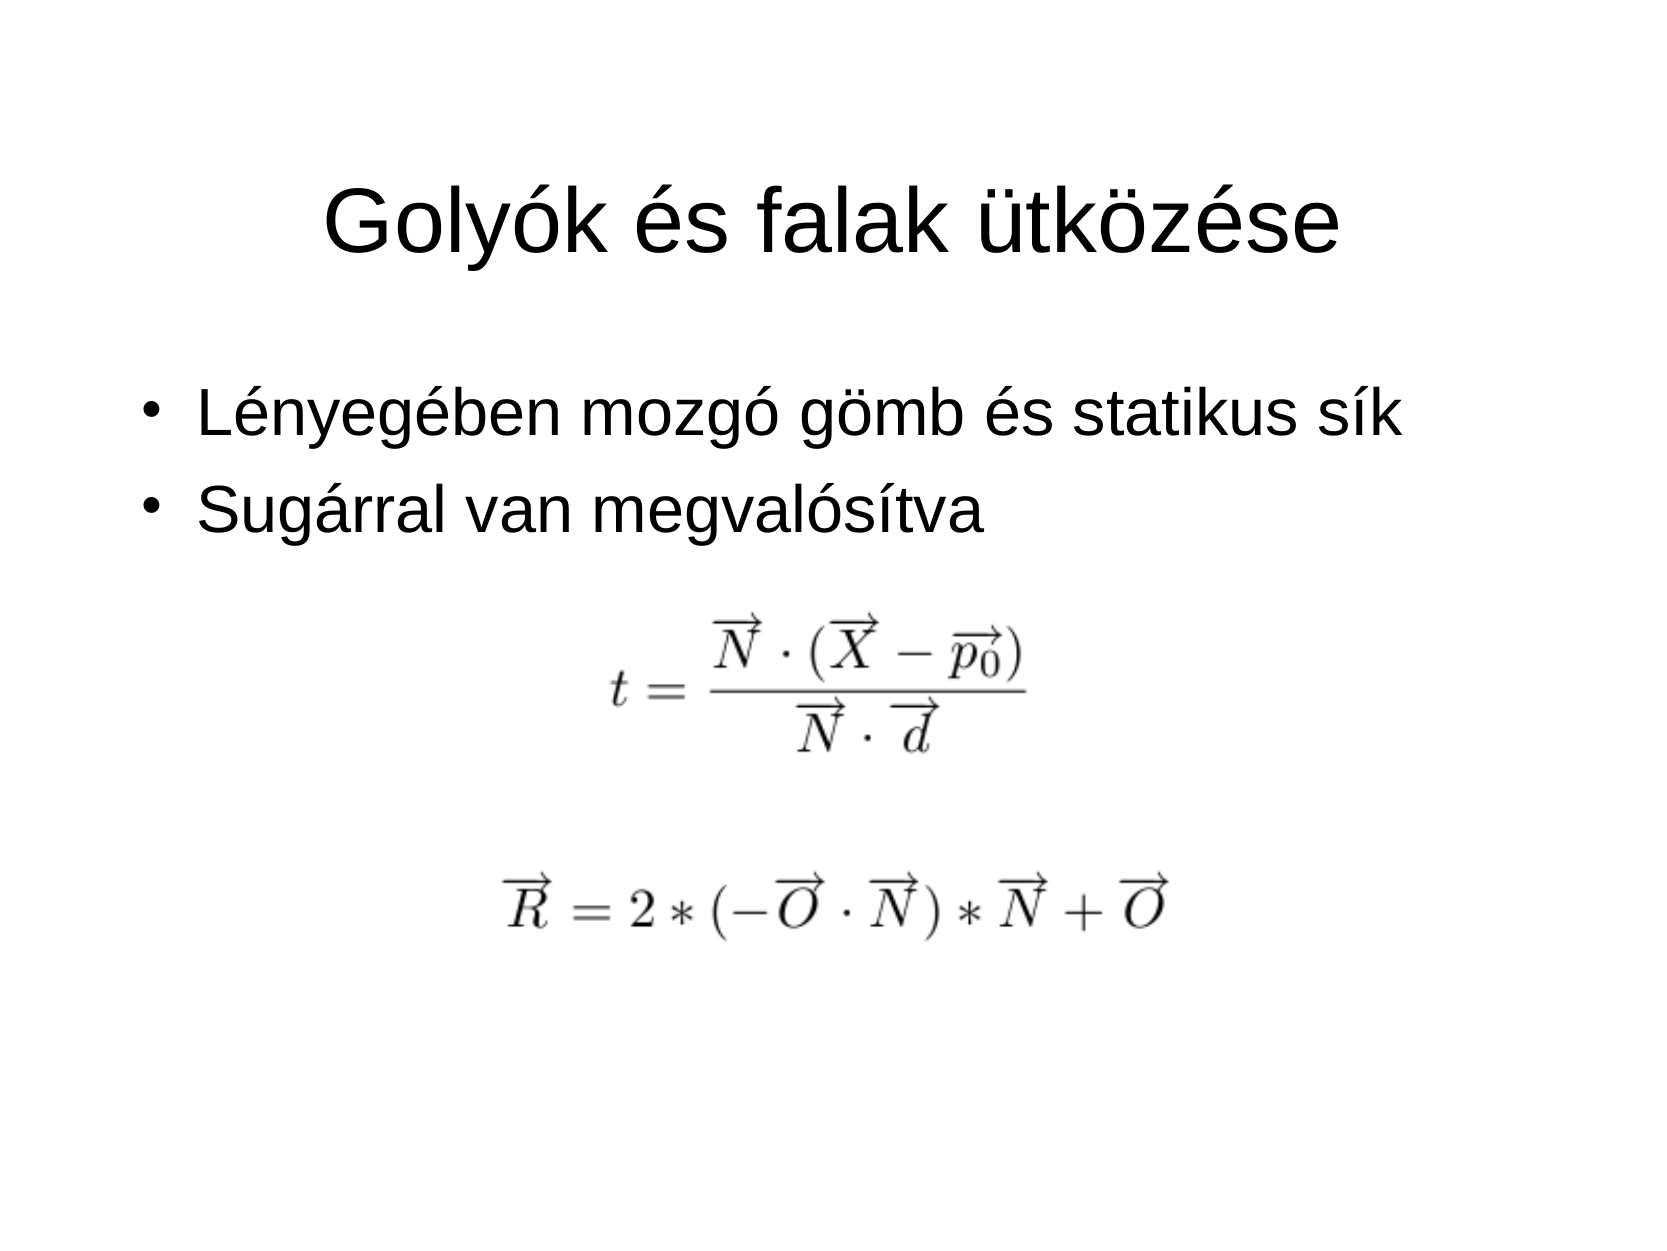

# Golyók és falak ütközése
Lényegében mozgó gömb és statikus sík
Sugárral van megvalósítva